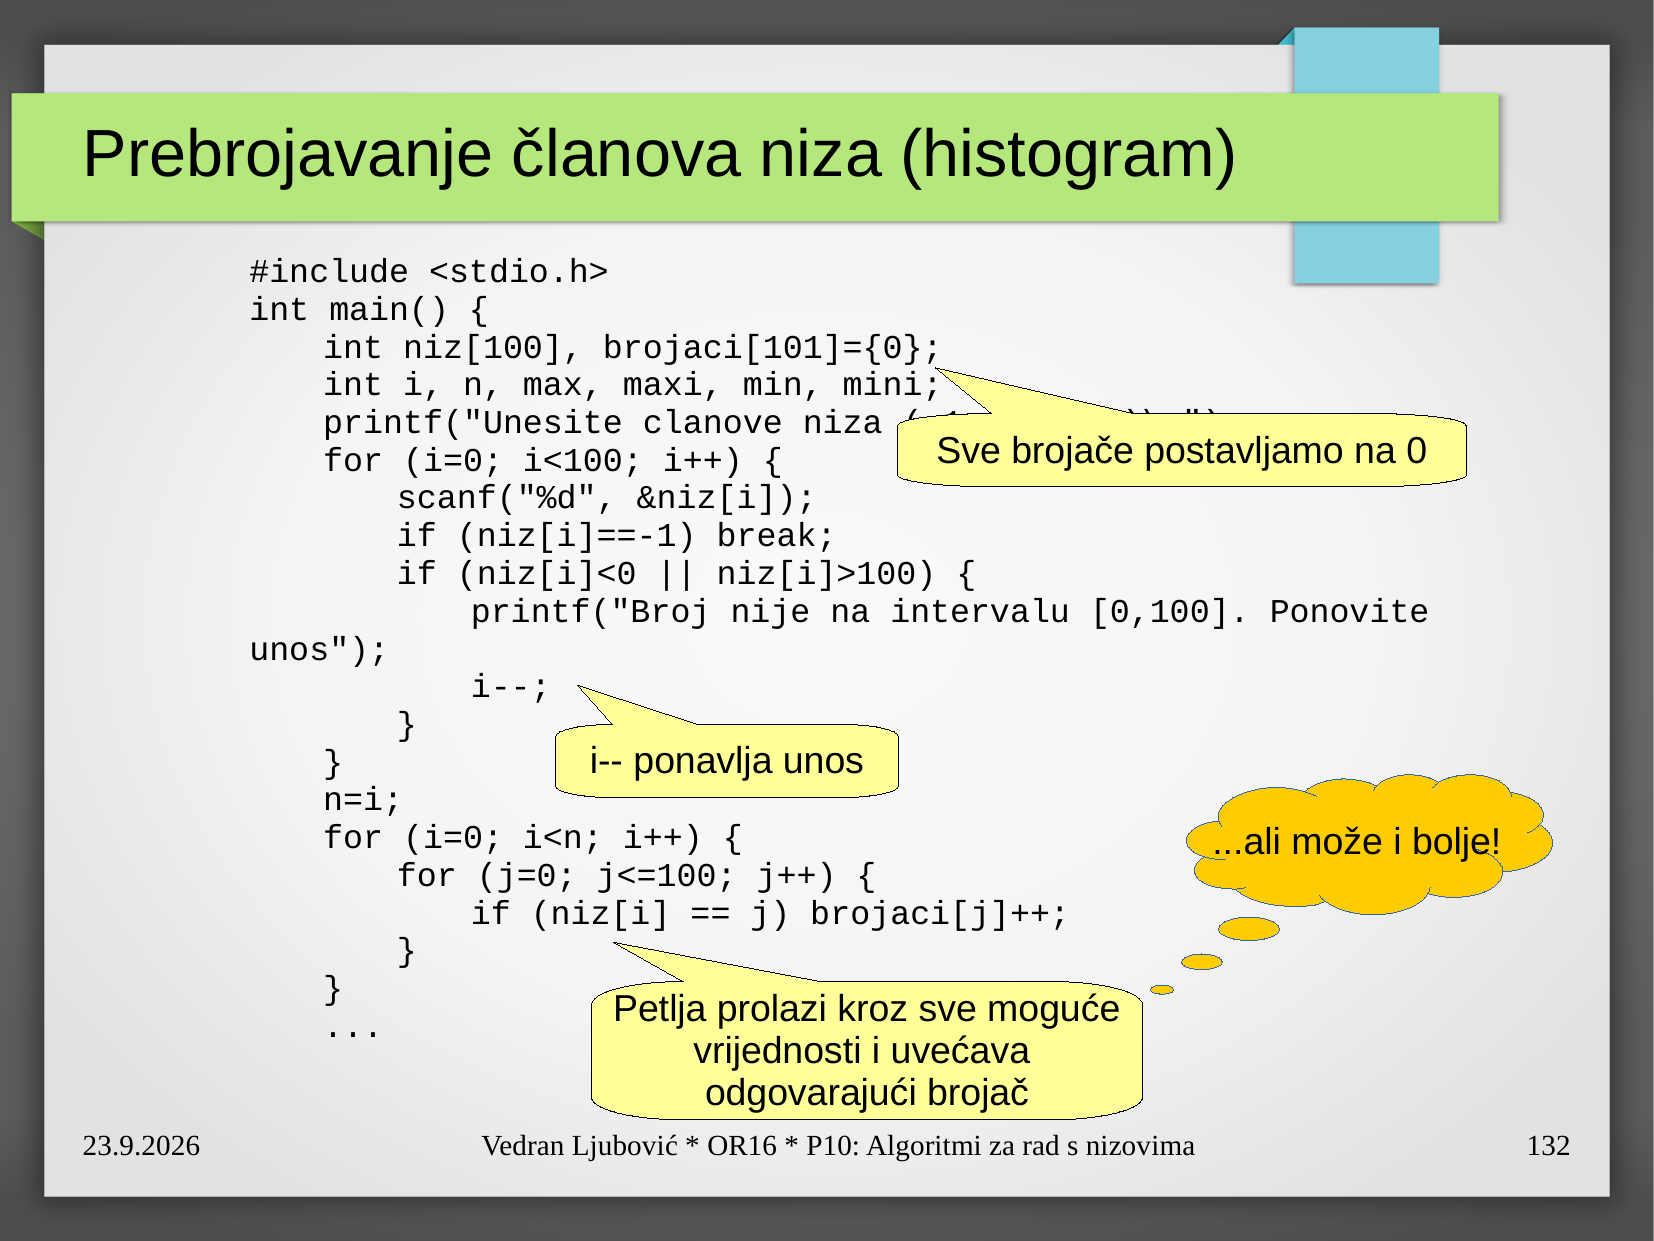

# Prebrojavanje članova niza (histogram)
#include <stdio.h>
int main() {
	int niz[100], brojaci[101]={0};
	int i, n, max, maxi, min, mini;
	printf("Unesite clanove niza (-1 za kraj)\n");
	for (i=0; i<100; i++) {
		scanf("%d", &niz[i]);
		if (niz[i]==-1) break;
		if (niz[i]<0 || niz[i]>100) {
			printf("Broj nije na intervalu [0,100]. Ponovite unos");
			i--;
		}
	}
	n=i;
	for (i=0; i<n; i++) {
		for (j=0; j<=100; j++) {
			if (niz[i] == j) brojaci[j]++;
		}
	}
	...
Sve brojače postavljamo na 0
i-- ponavlja unos
...ali može i bolje!
Petlja prolazi kroz sve moguće
vrijednosti i uvećava
odgovarajući brojač
Vedran Ljubović * OR16 * P10: Algoritmi za rad s nizovima
132